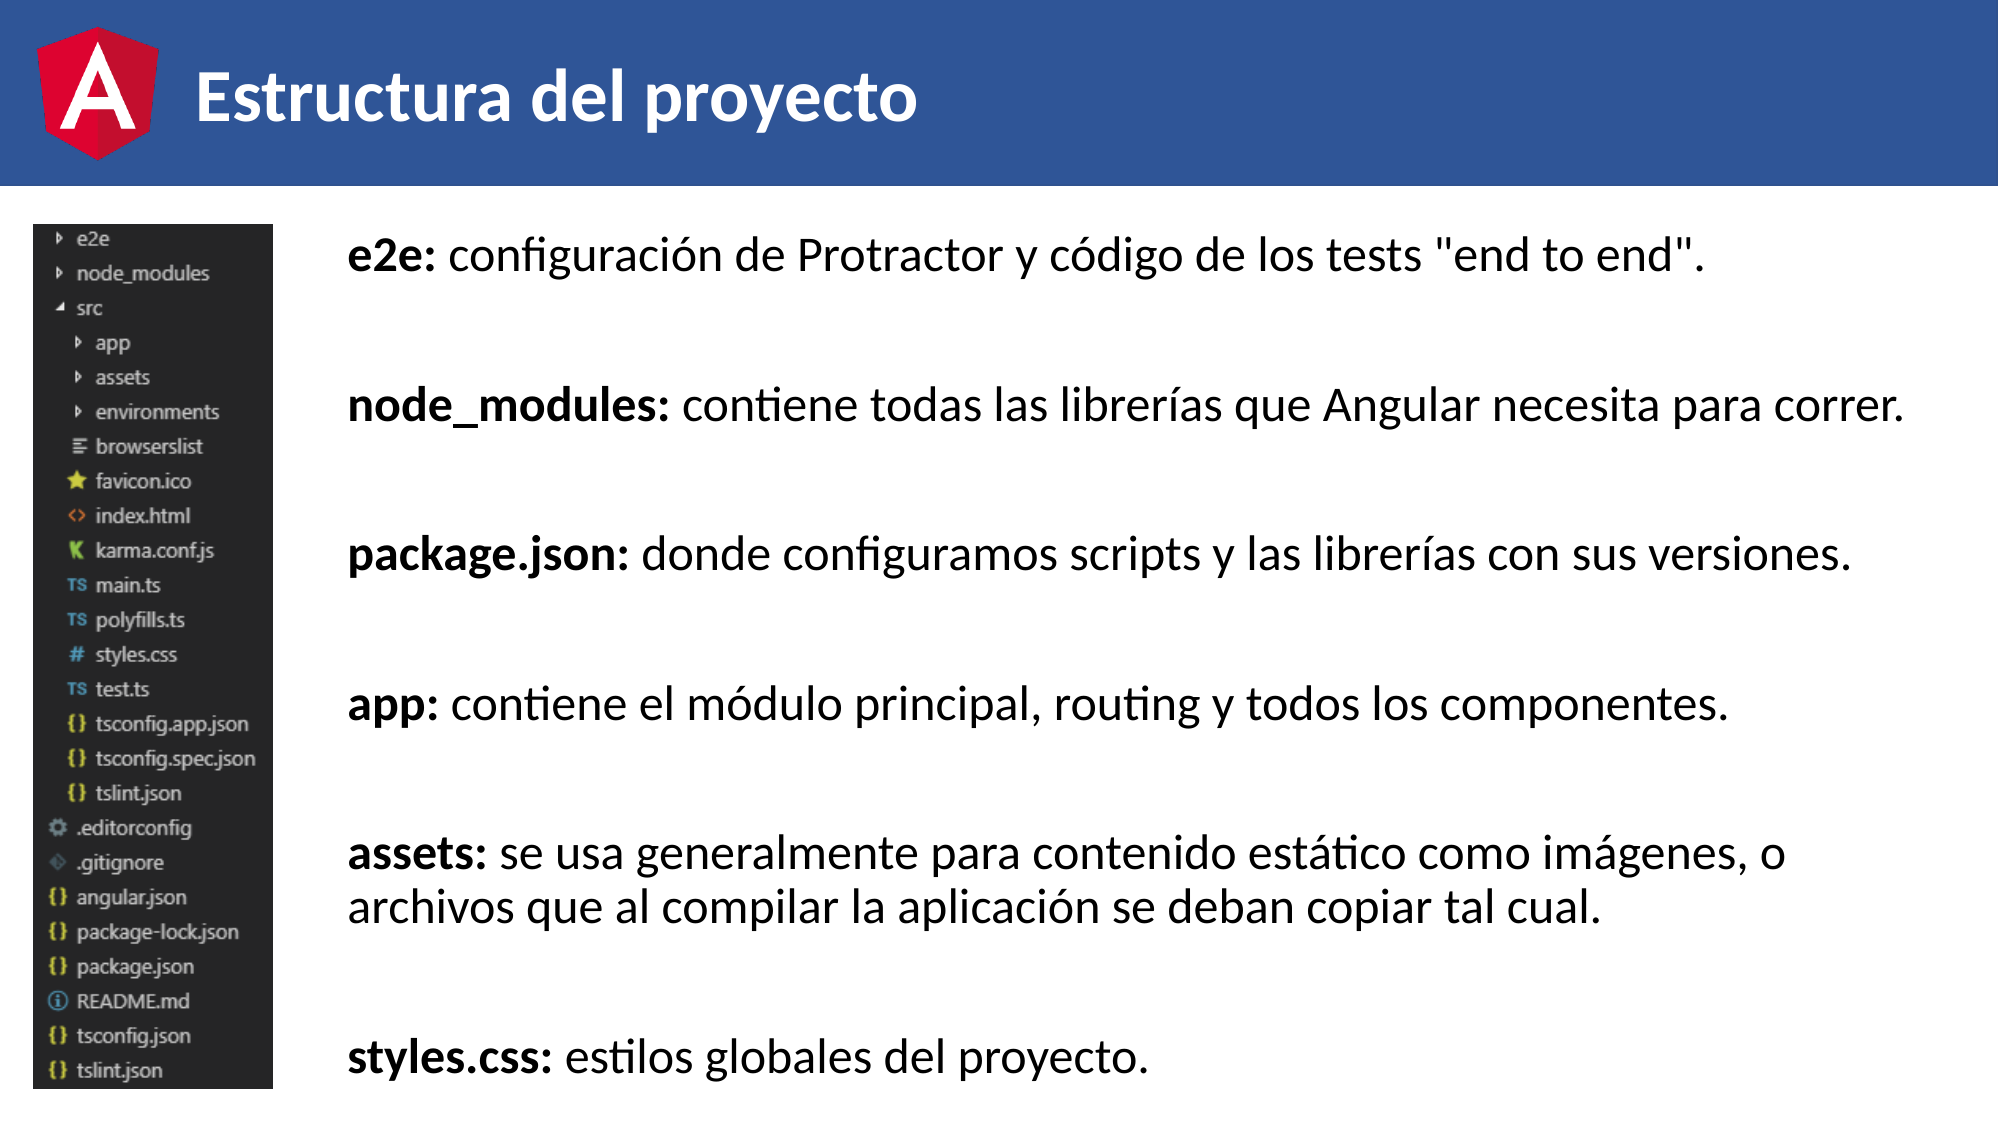

Estructura del proyecto
# e2e: configuración de Protractor y código de los tests "end to end".
node_modules: contiene todas las librerías que Angular necesita para correr.
package.json: donde configuramos scripts y las librerías con sus versiones.
app: contiene el módulo principal, routing y todos los componentes.
assets: se usa generalmente para contenido estático como imágenes, o archivos que al compilar la aplicación se deban copiar tal cual.
styles.css: estilos globales del proyecto.